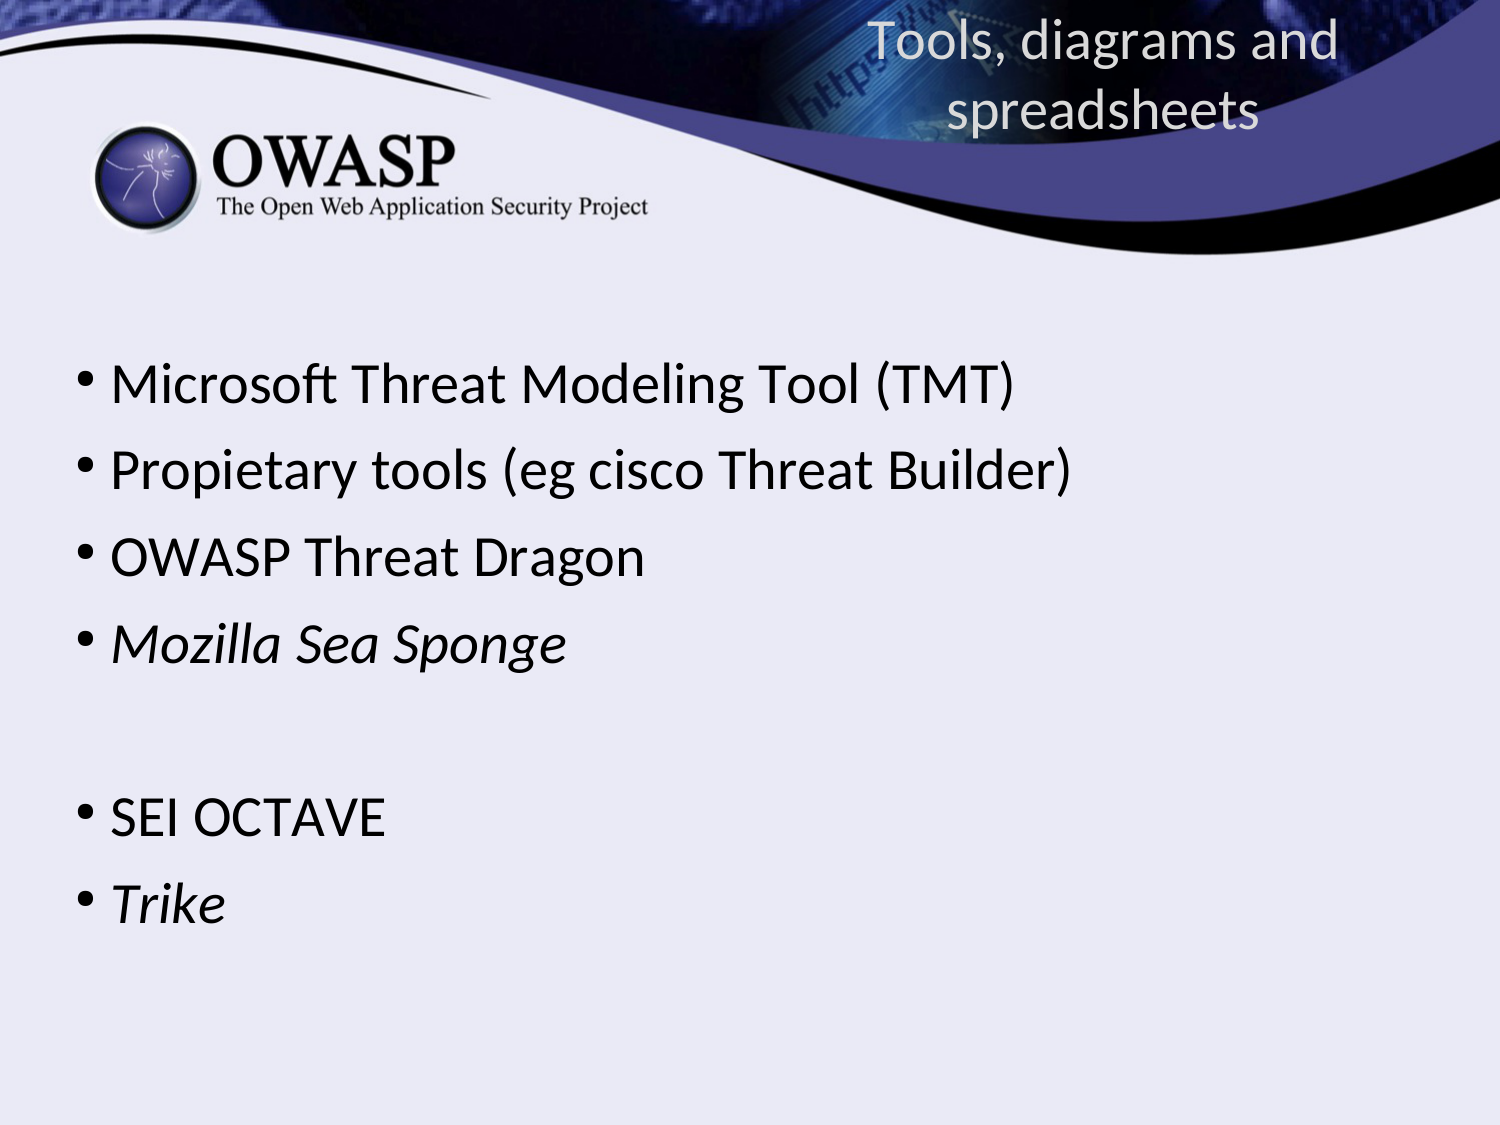

Tools, diagrams and spreadsheets
#
Microsoft Threat Modeling Tool (TMT)
Propietary tools (eg cisco Threat Builder)
OWASP Threat Dragon
Mozilla Sea Sponge
SEI OCTAVE
Trike